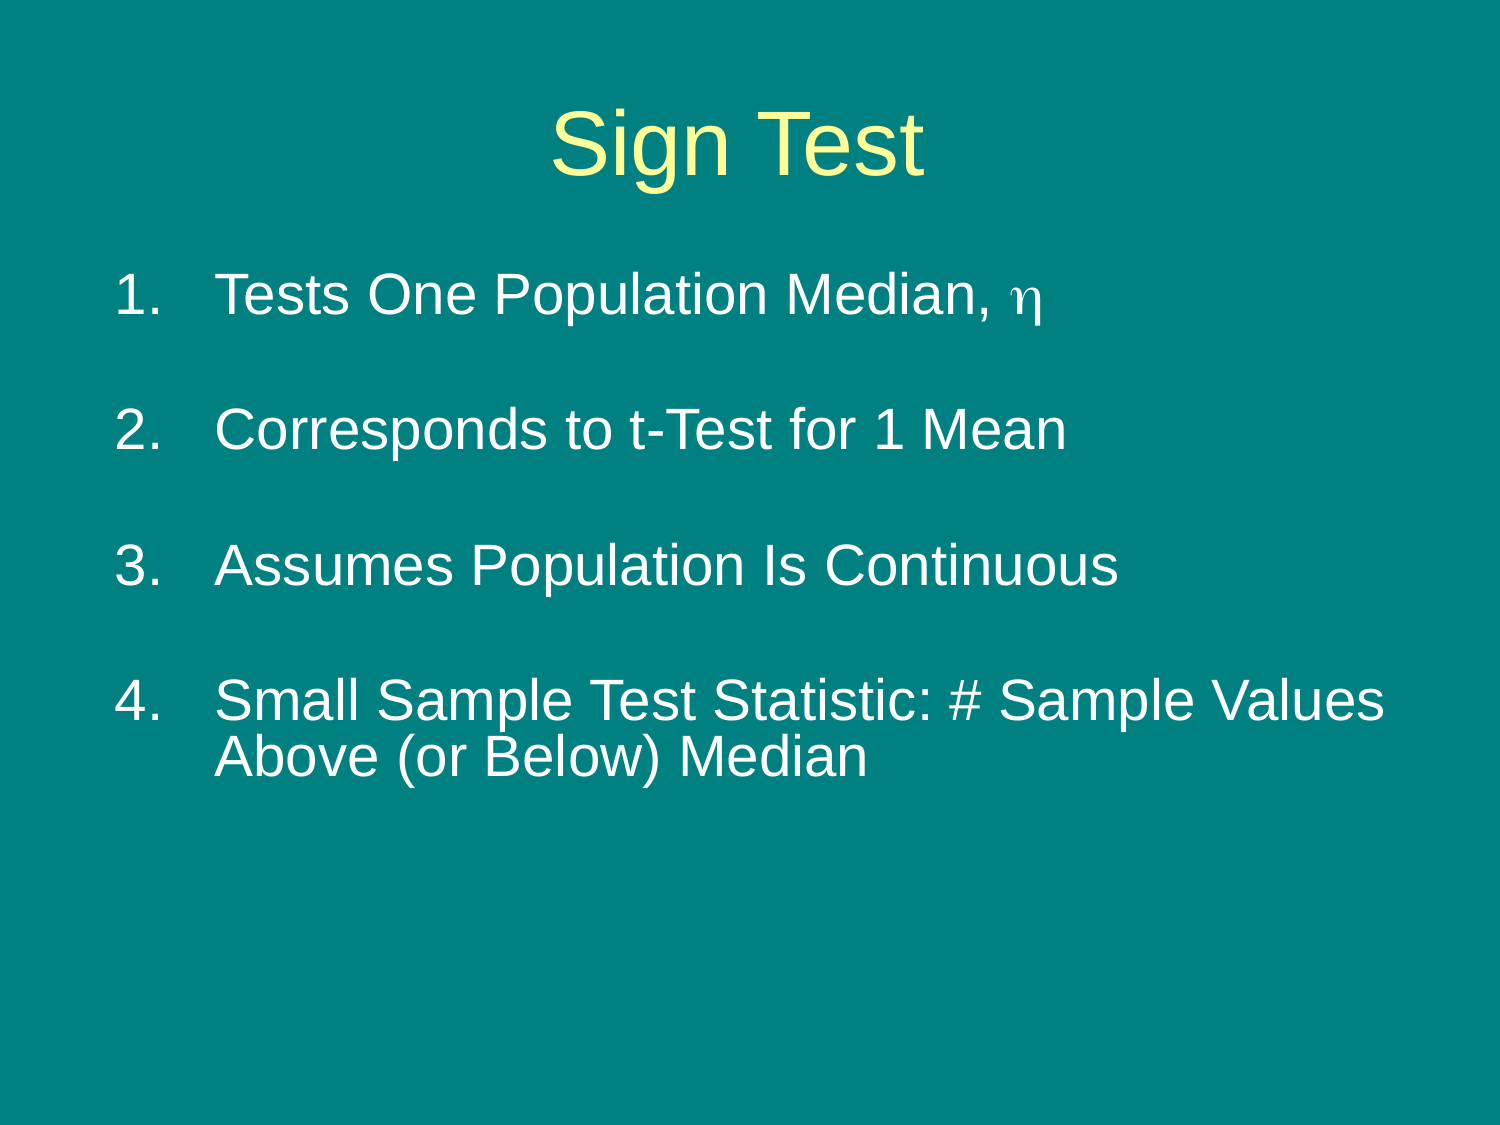

# Sign Test
Tests One Population Median, 
2.	Corresponds to t-Test for 1 Mean
3.	Assumes Population Is Continuous
Small Sample Test Statistic: # Sample Values Above (or Below) Median